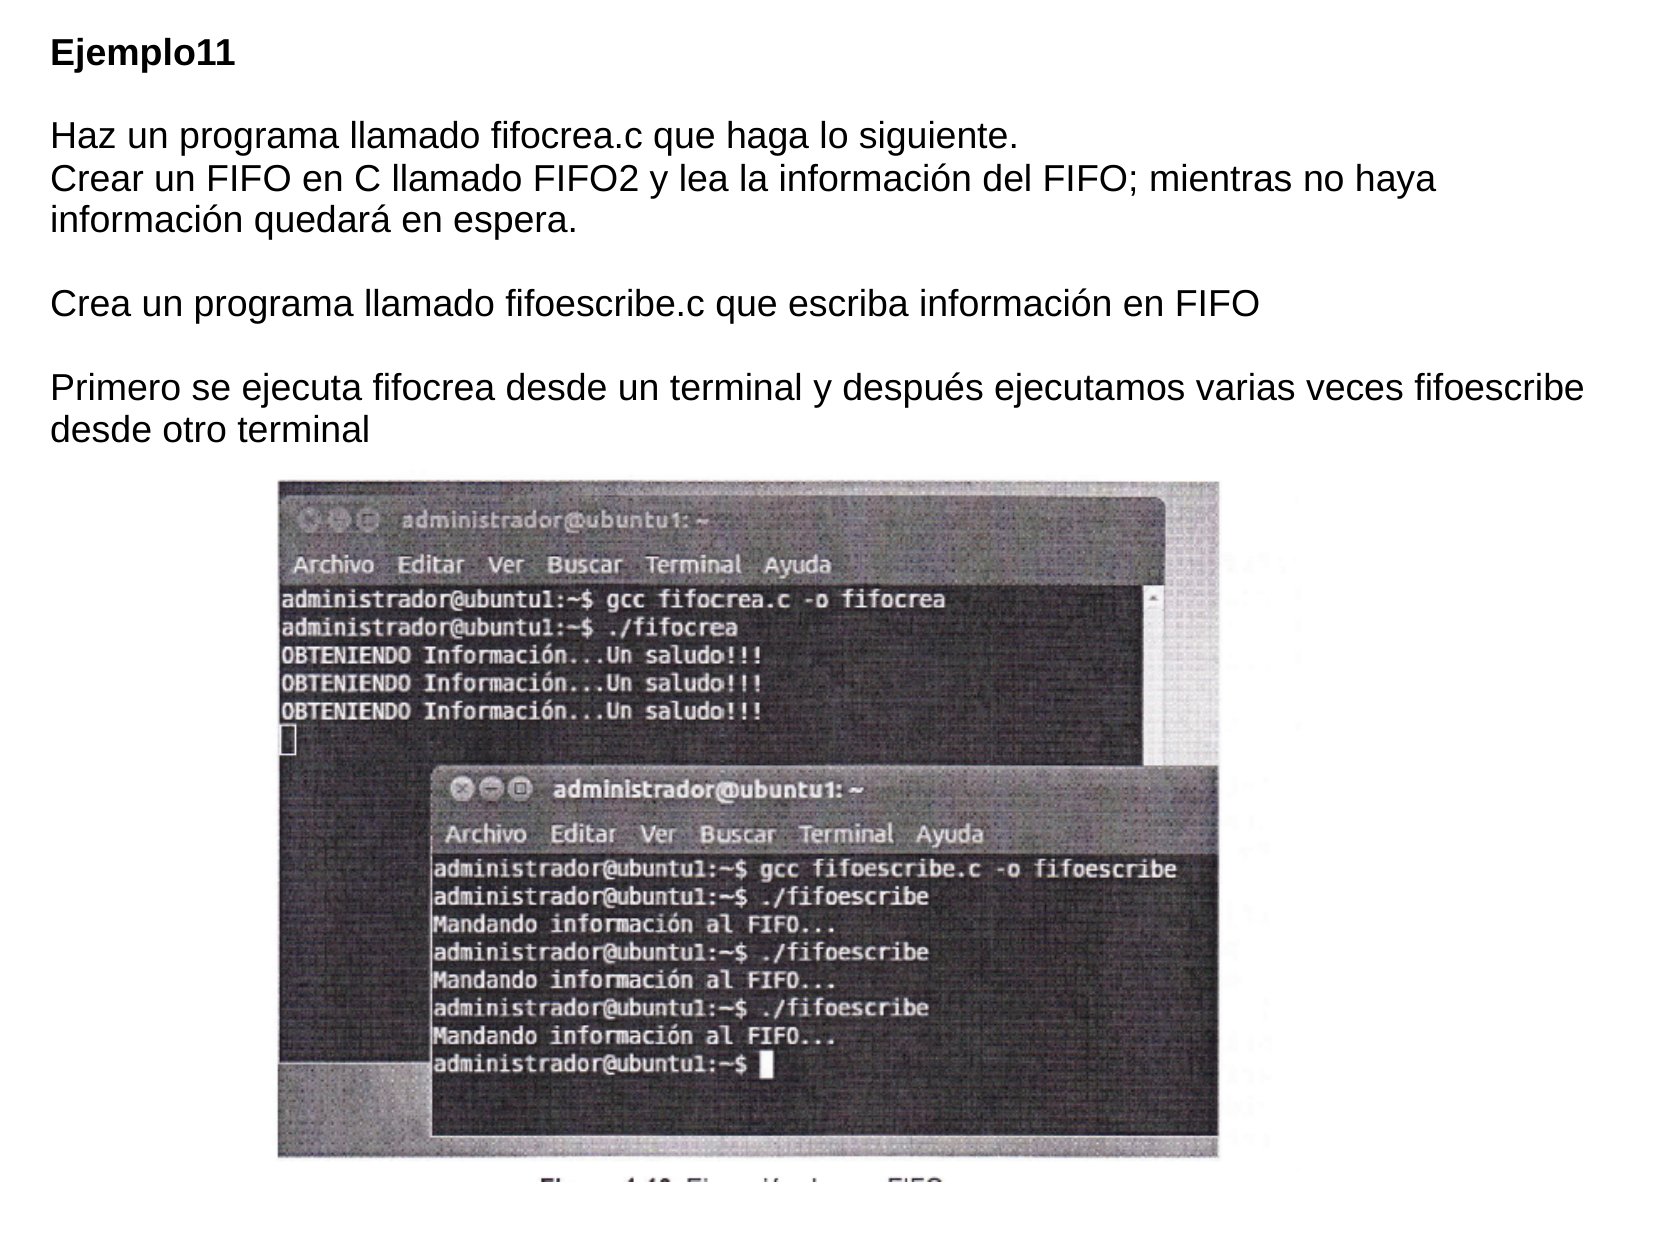

Ejemplo11
Haz un programa llamado fifocrea.c que haga lo siguiente.
Crear un FIFO en C llamado FIFO2 y lea la información del FIFO; mientras no haya información quedará en espera.
Crea un programa llamado fifoescribe.c que escriba información en FIFO
Primero se ejecuta fifocrea desde un terminal y después ejecutamos varias veces fifoescribe desde otro terminal